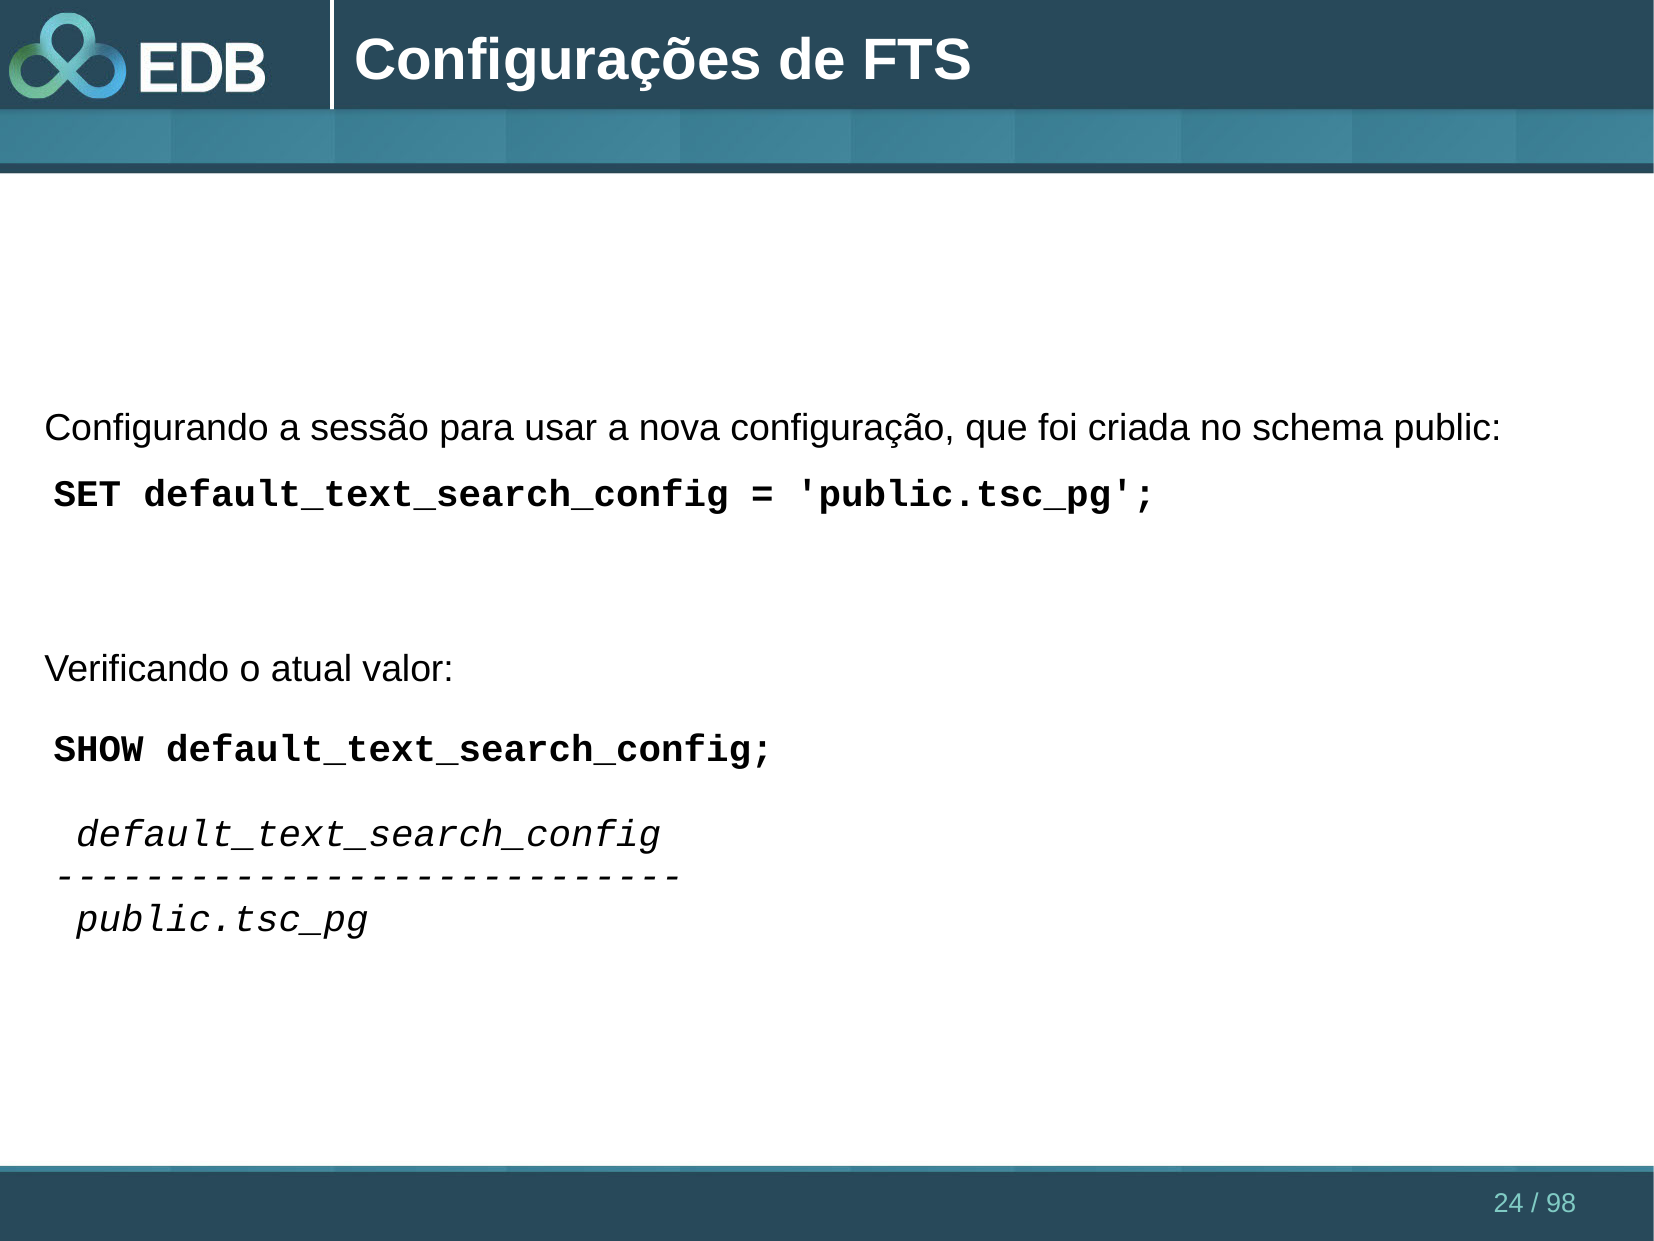

# Configurações de FTS
Configurando a sessão para usar a nova configuração, que foi criada no schema public:
SET default_text_search_config = 'public.tsc_pg';
Verificando o atual valor:
SHOW default_text_search_config;
 default_text_search_config
----------------------------
 public.tsc_pg